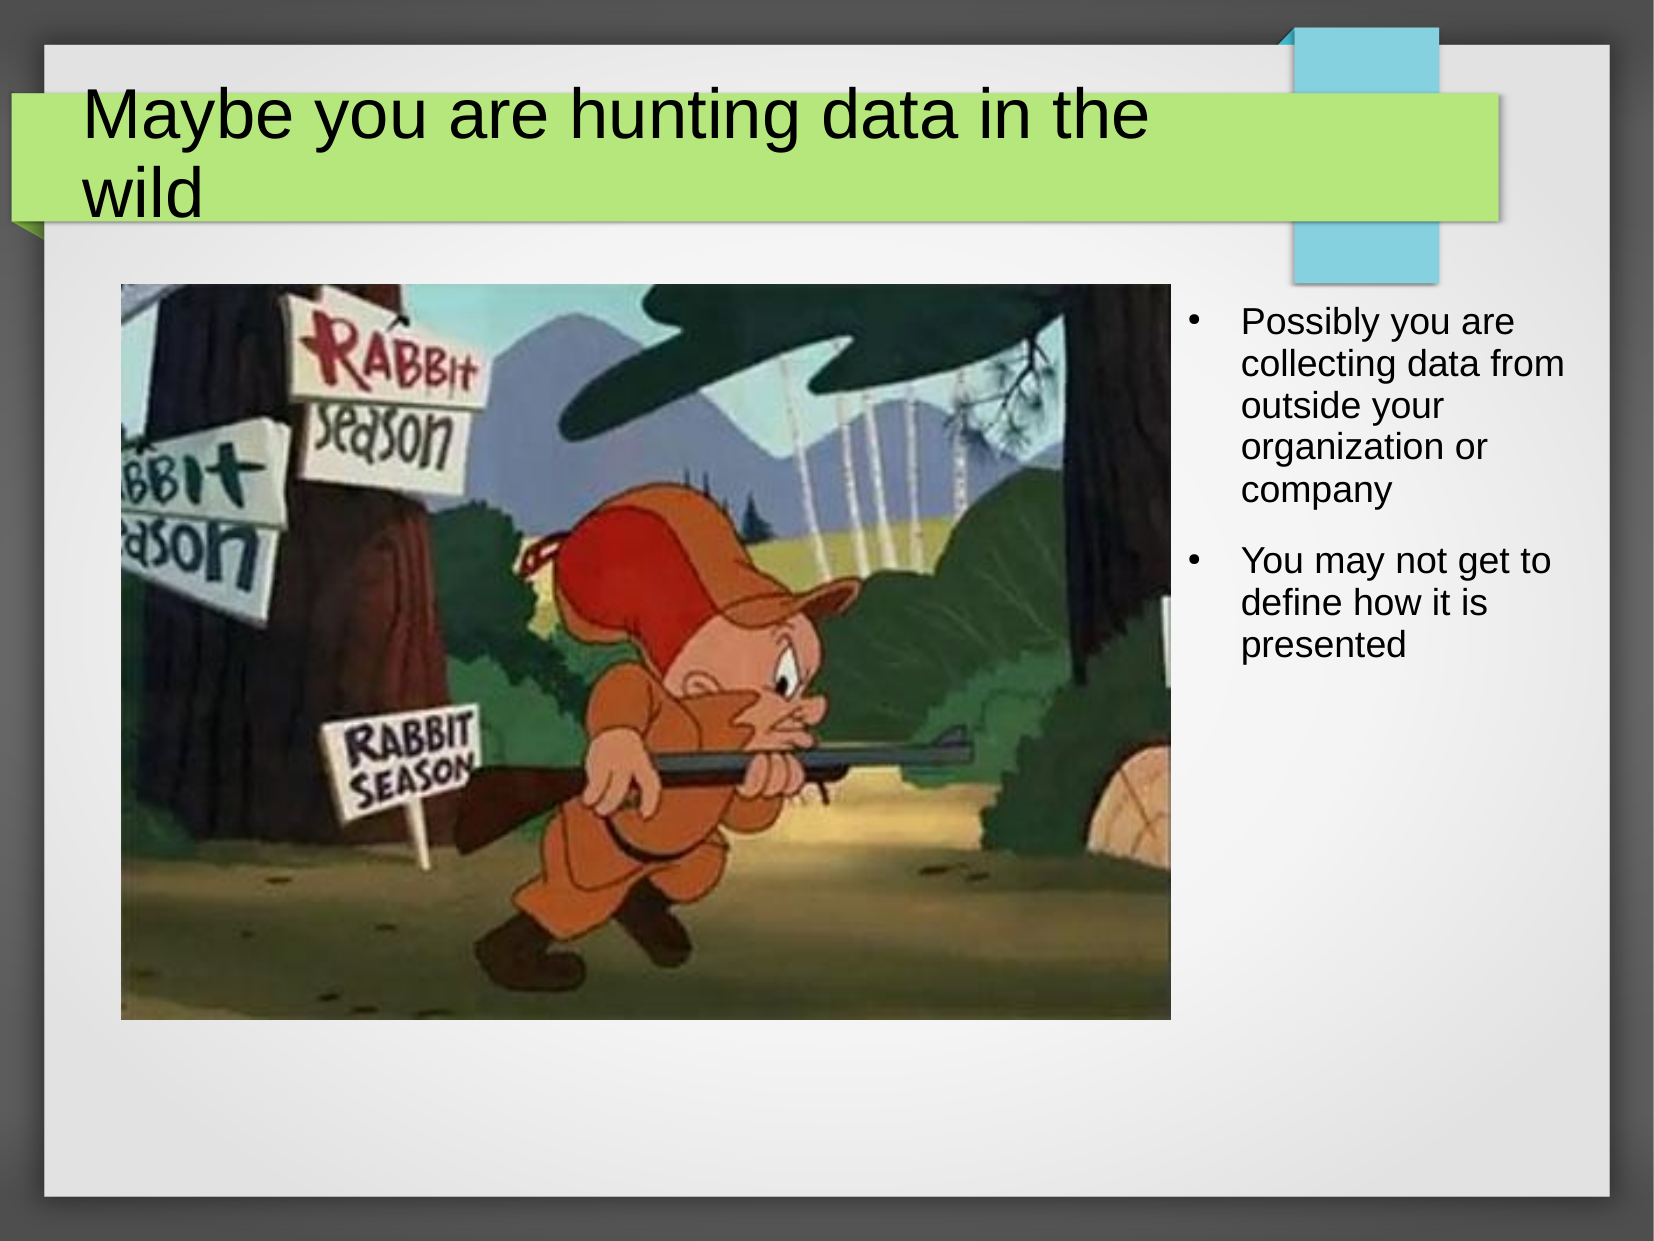

# Maybe you are hunting data in the wild
Possibly you are collecting data from outside your organization or company
You may not get to define how it is presented